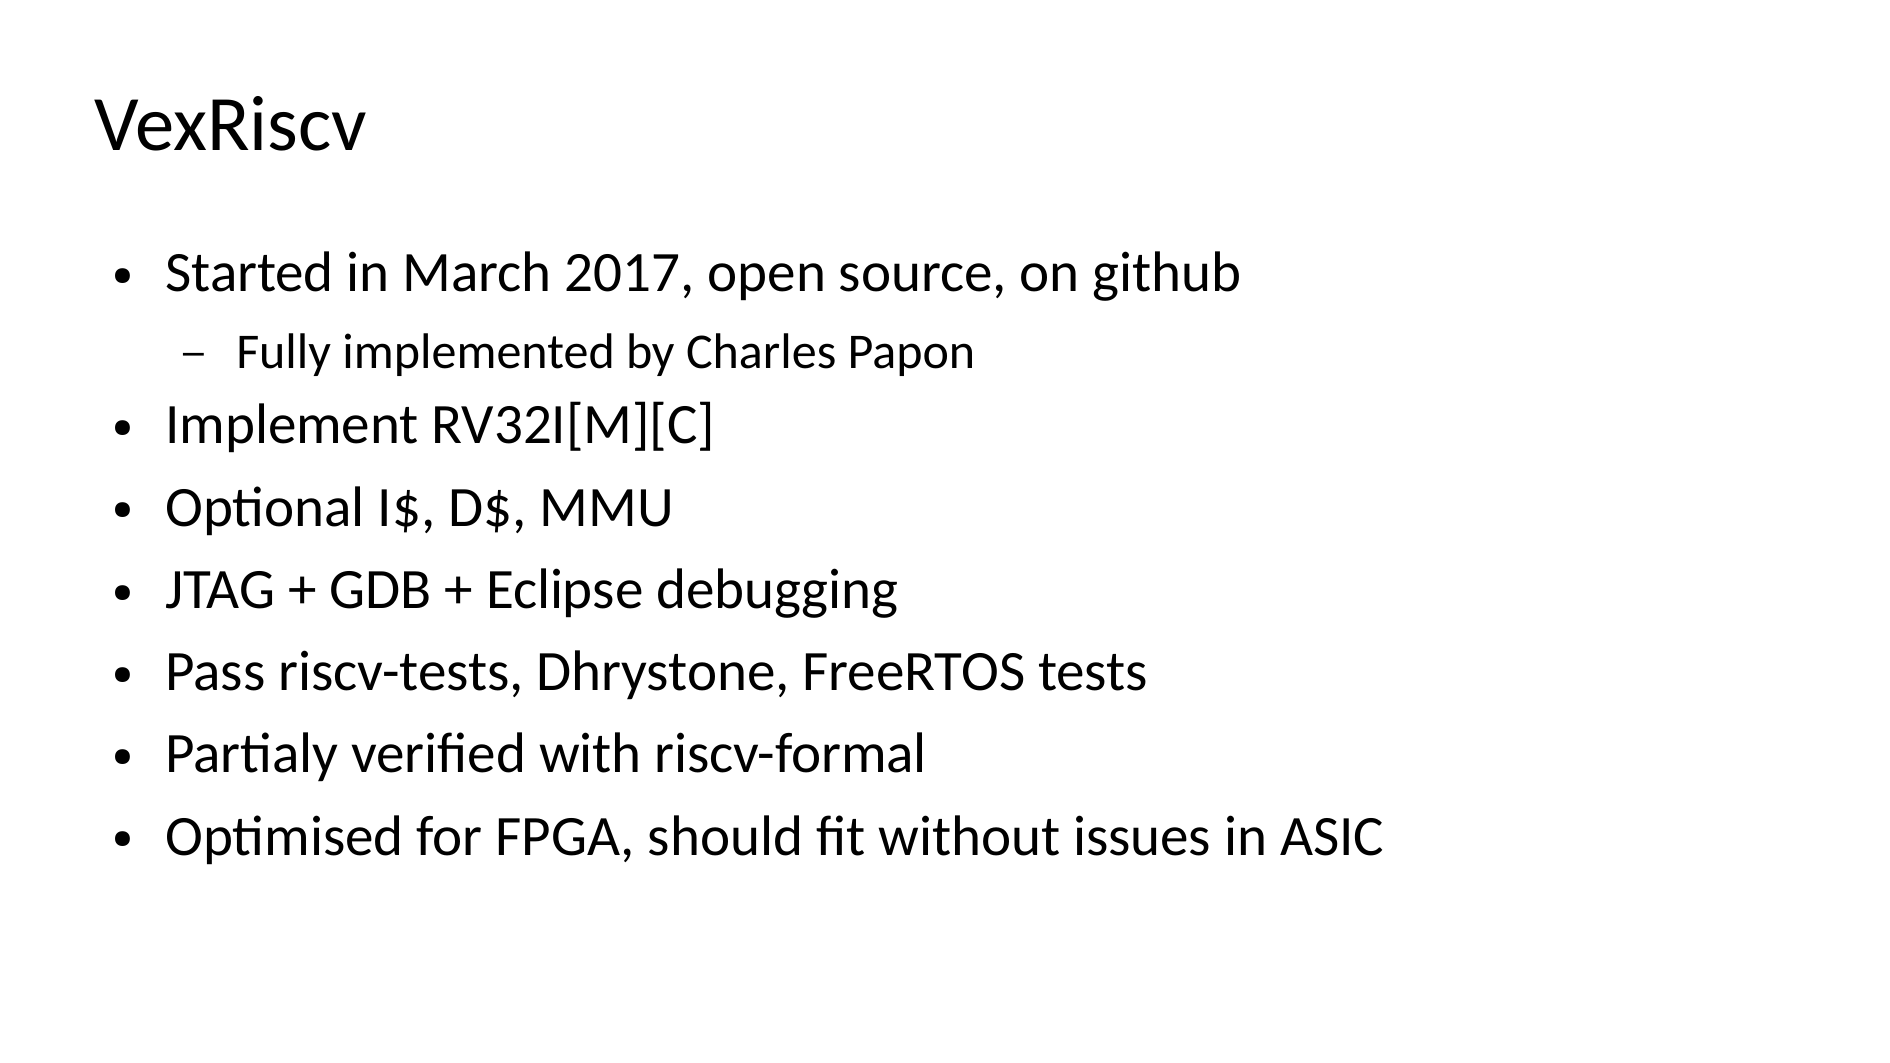

# VexRiscv
Started in March 2017, open source, on github
Fully implemented by Charles Papon
Implement RV32I[M][C]
Optional I$, D$, MMU
JTAG + GDB + Eclipse debugging
Pass riscv-tests, Dhrystone, FreeRTOS tests
Partialy verified with riscv-formal
Optimised for FPGA, should fit without issues in ASIC